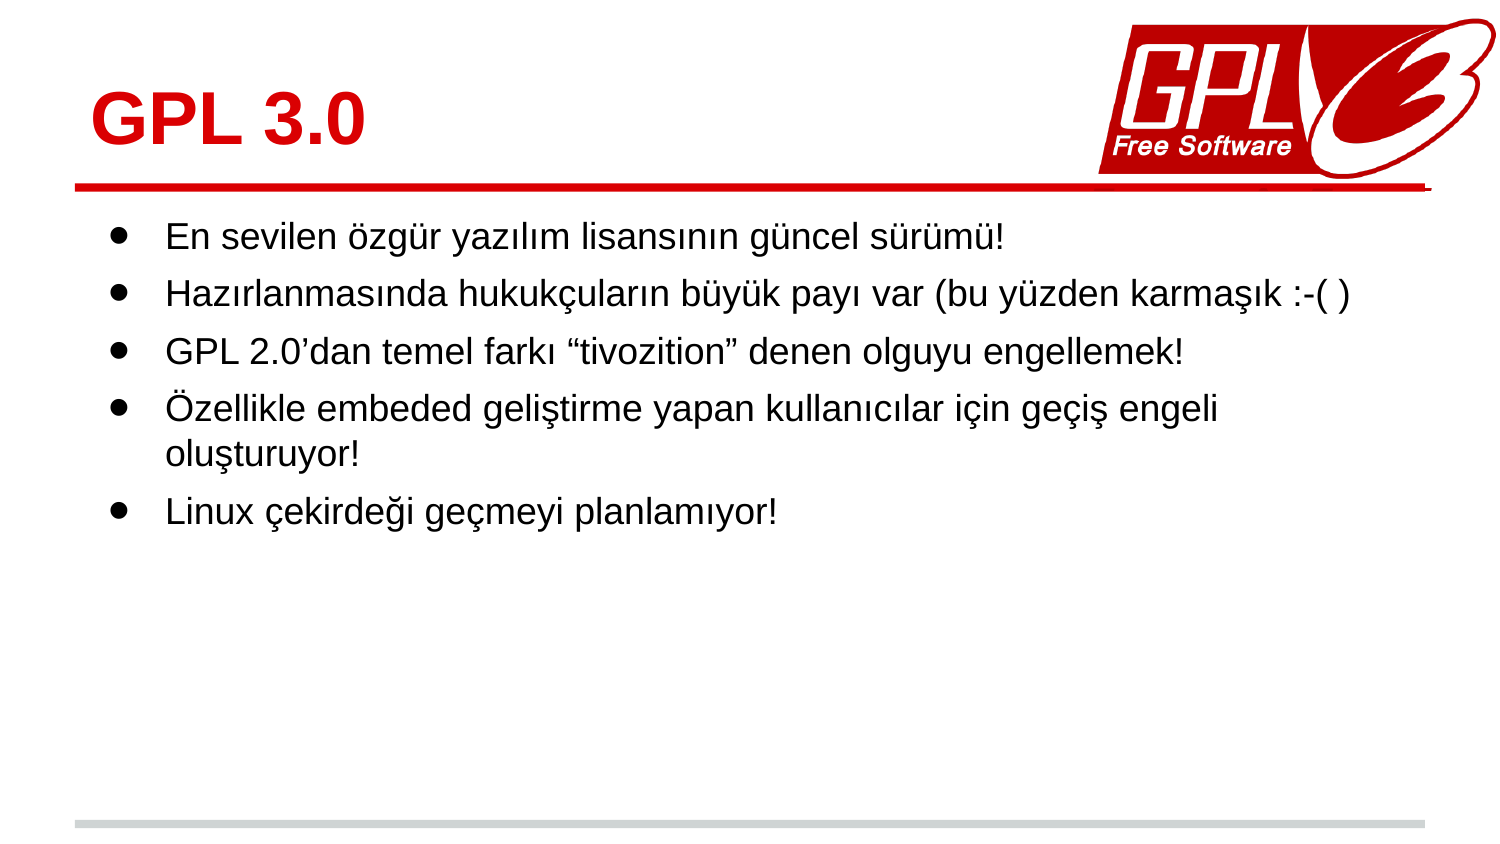

# GPL 3.0
En sevilen özgür yazılım lisansının güncel sürümü!
Hazırlanmasında hukukçuların büyük payı var (bu yüzden karmaşık :-( )
GPL 2.0’dan temel farkı “tivozition” denen olguyu engellemek!
Özellikle embeded geliştirme yapan kullanıcılar için geçiş engeli oluşturuyor!
Linux çekirdeği geçmeyi planlamıyor!